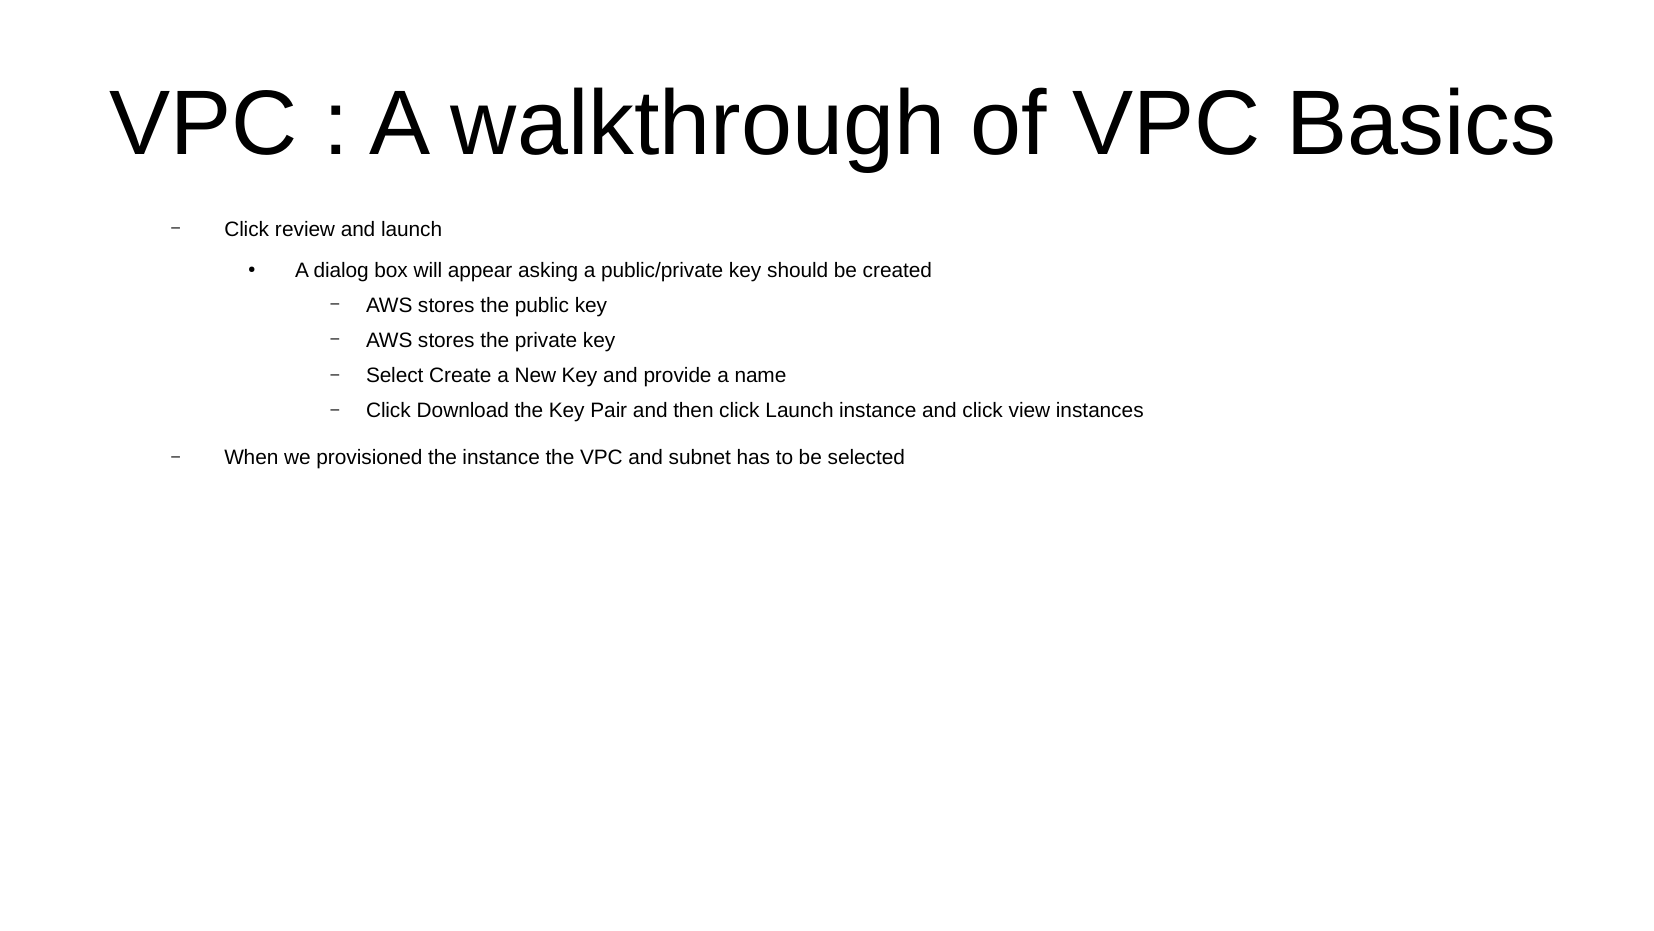

# VPC : A walkthrough of VPC Basics
Click review and launch
A dialog box will appear asking a public/private key should be created
AWS stores the public key
AWS stores the private key
Select Create a New Key and provide a name
Click Download the Key Pair and then click Launch instance and click view instances
When we provisioned the instance the VPC and subnet has to be selected